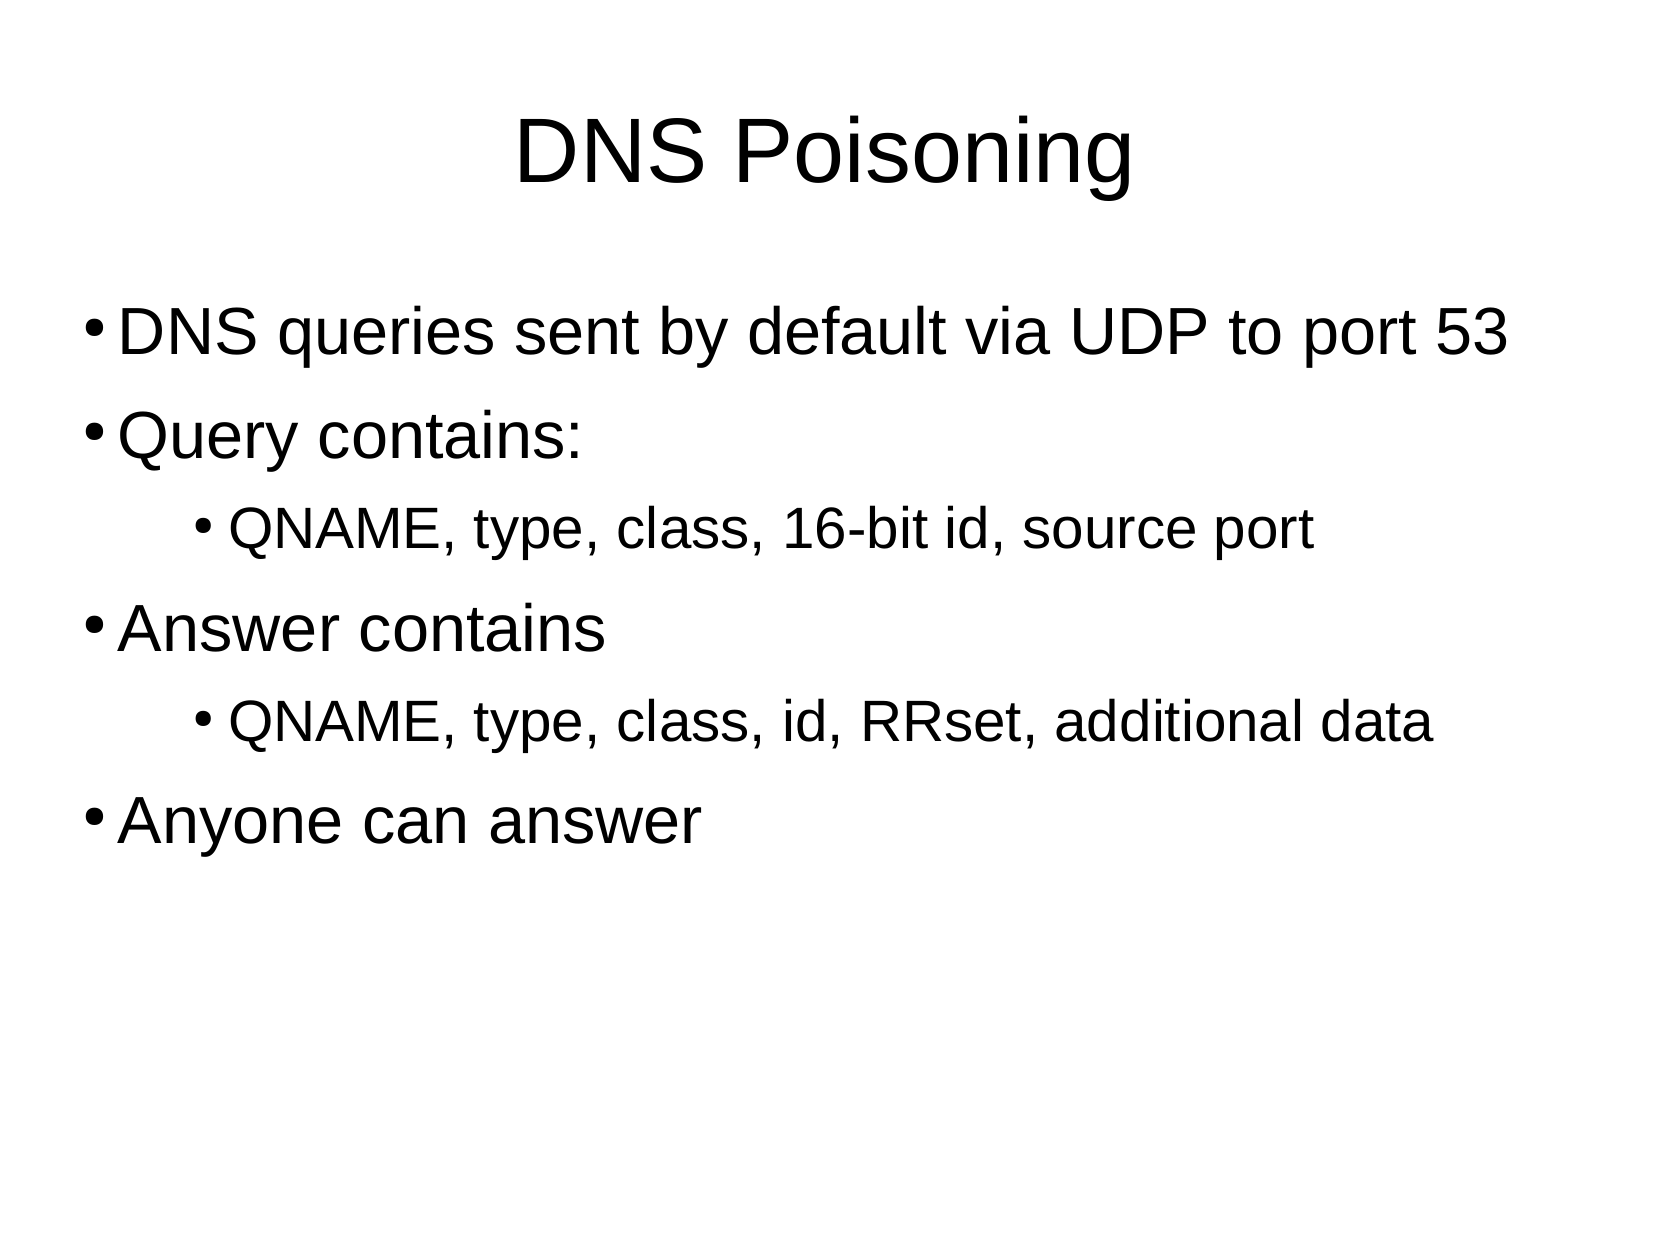

# DNS Poisoning
DNS queries sent by default via UDP to port 53
Query contains:
QNAME, type, class, 16-bit id, source port
Answer contains
QNAME, type, class, id, RRset, additional data
Anyone can answer